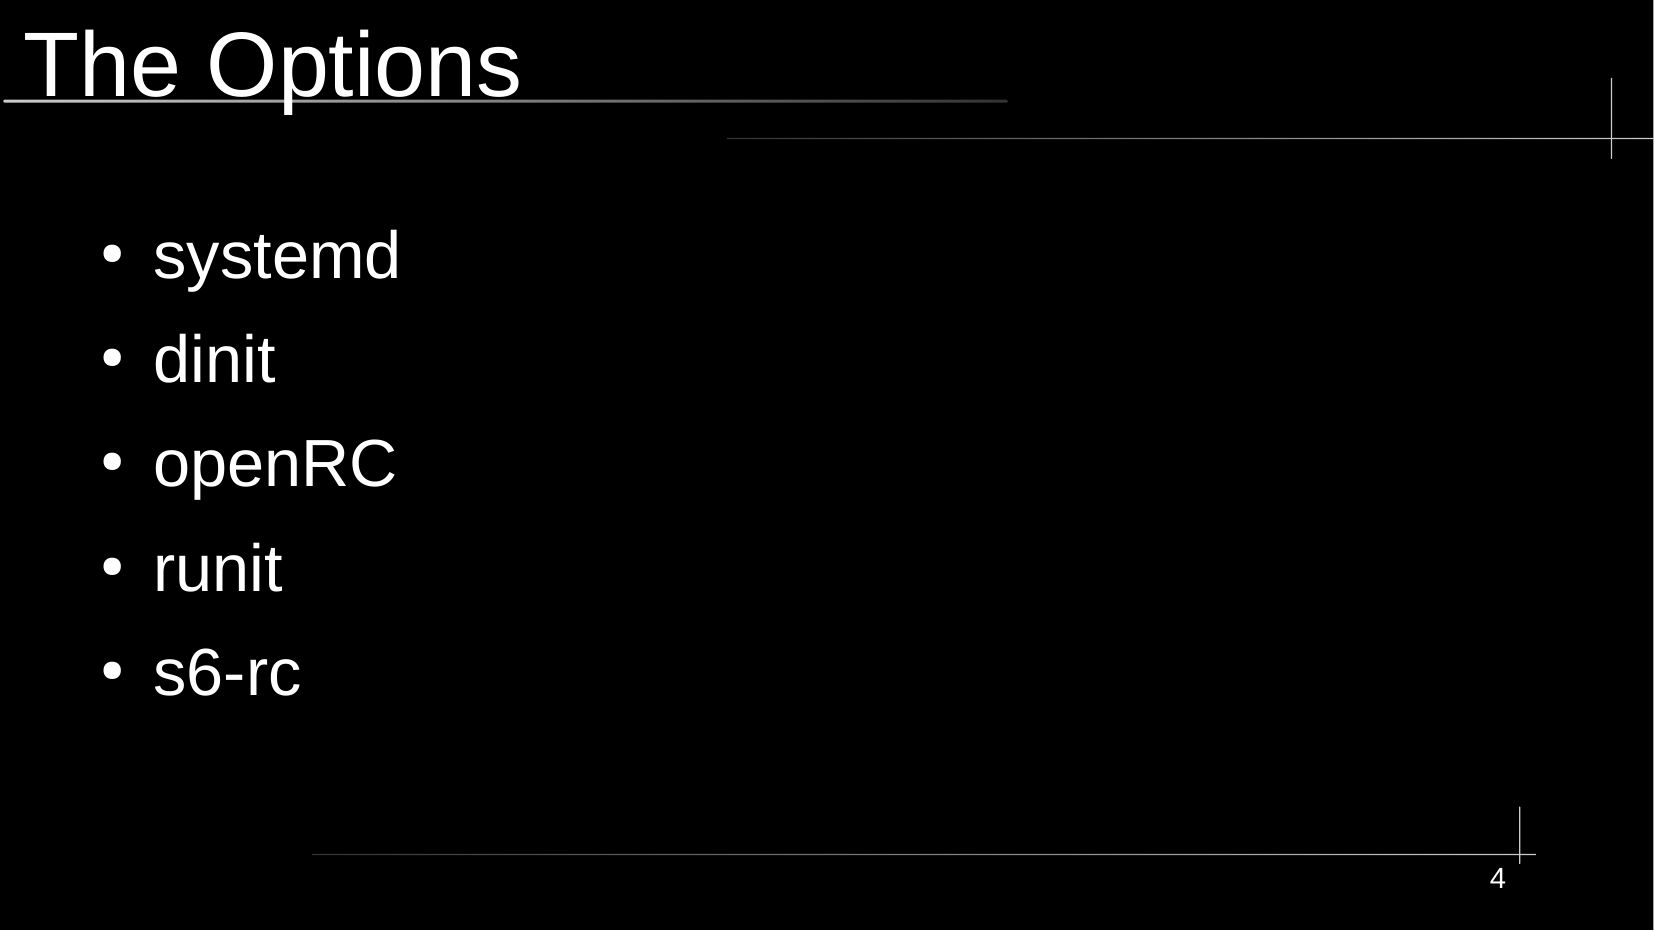

# The Options
systemd
dinit
openRC
runit
s6-rc
4